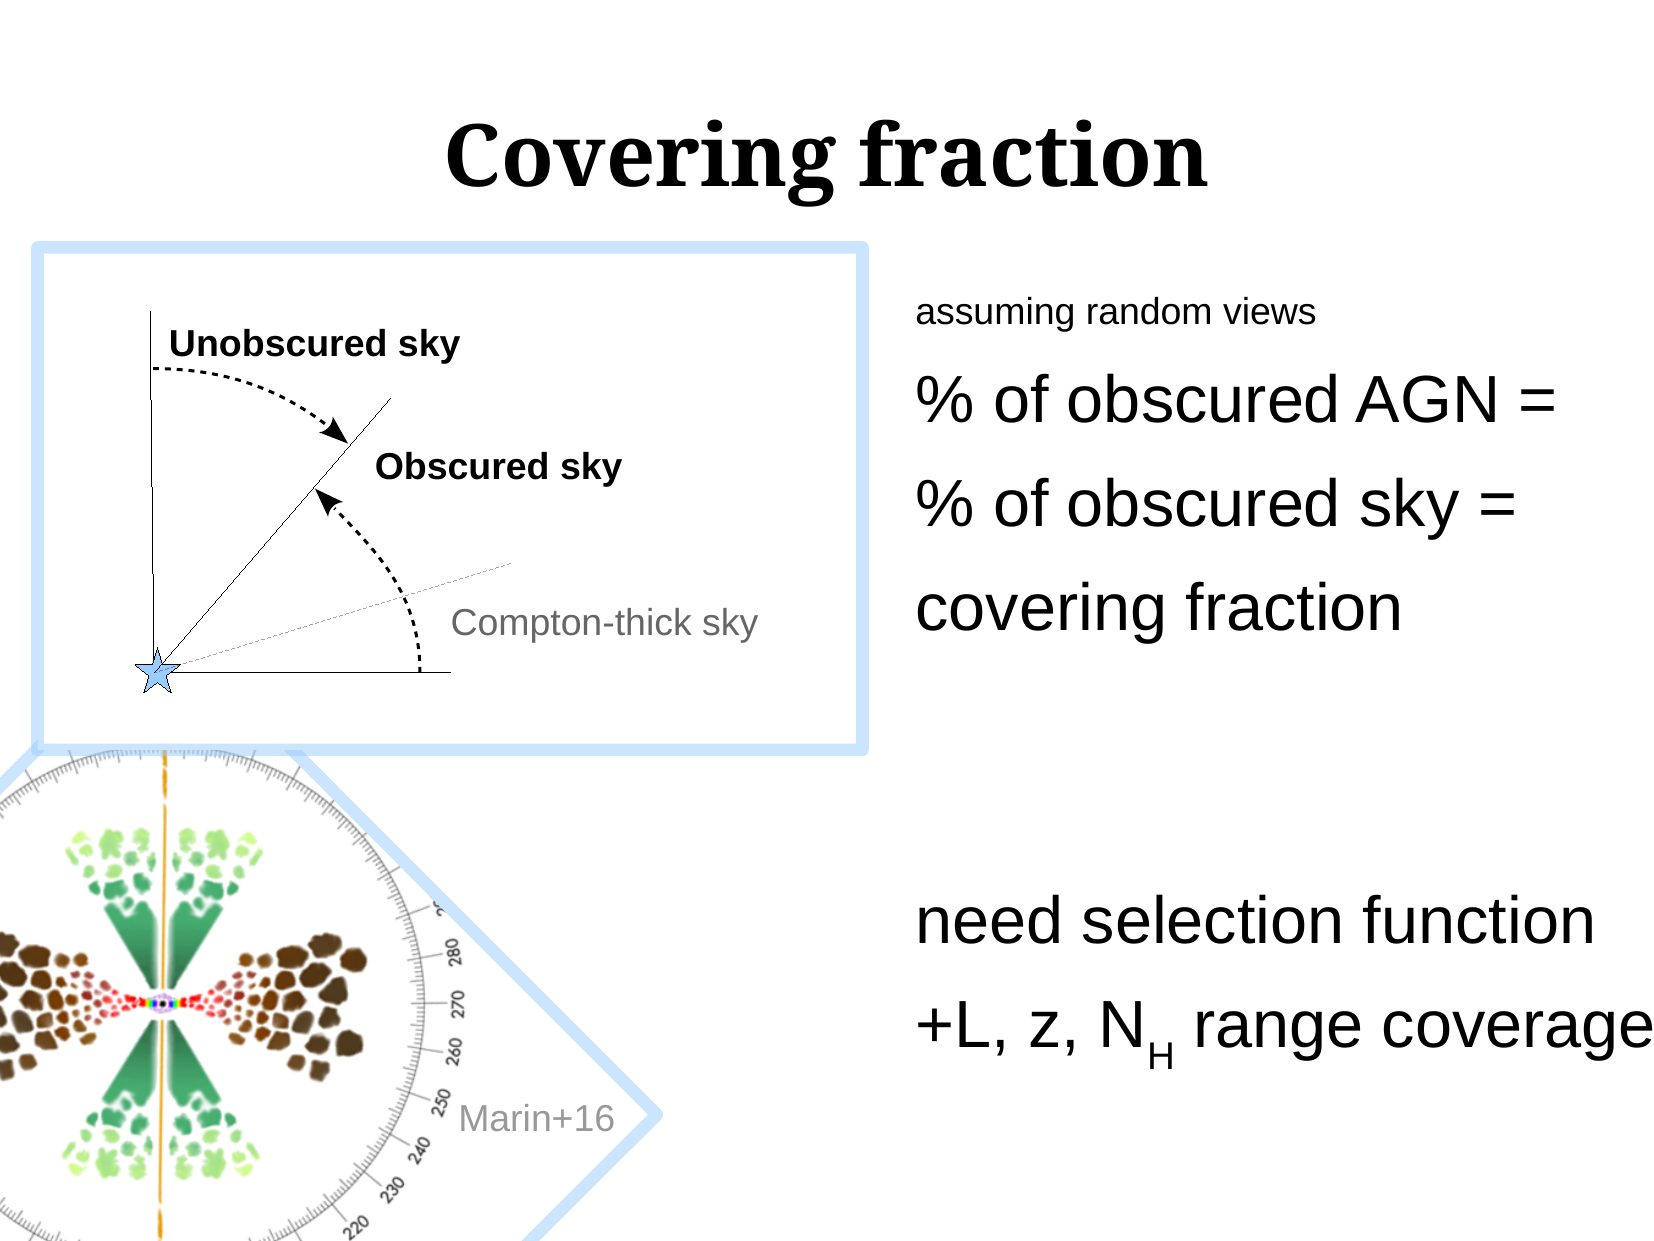

# Covering fraction
assuming random views
% of obscured AGN =
% of obscured sky =
covering fraction
need selection function
+L, z, NH range coverage
Unobscured sky
Obscured sky
Compton-thick sky
Marin+16